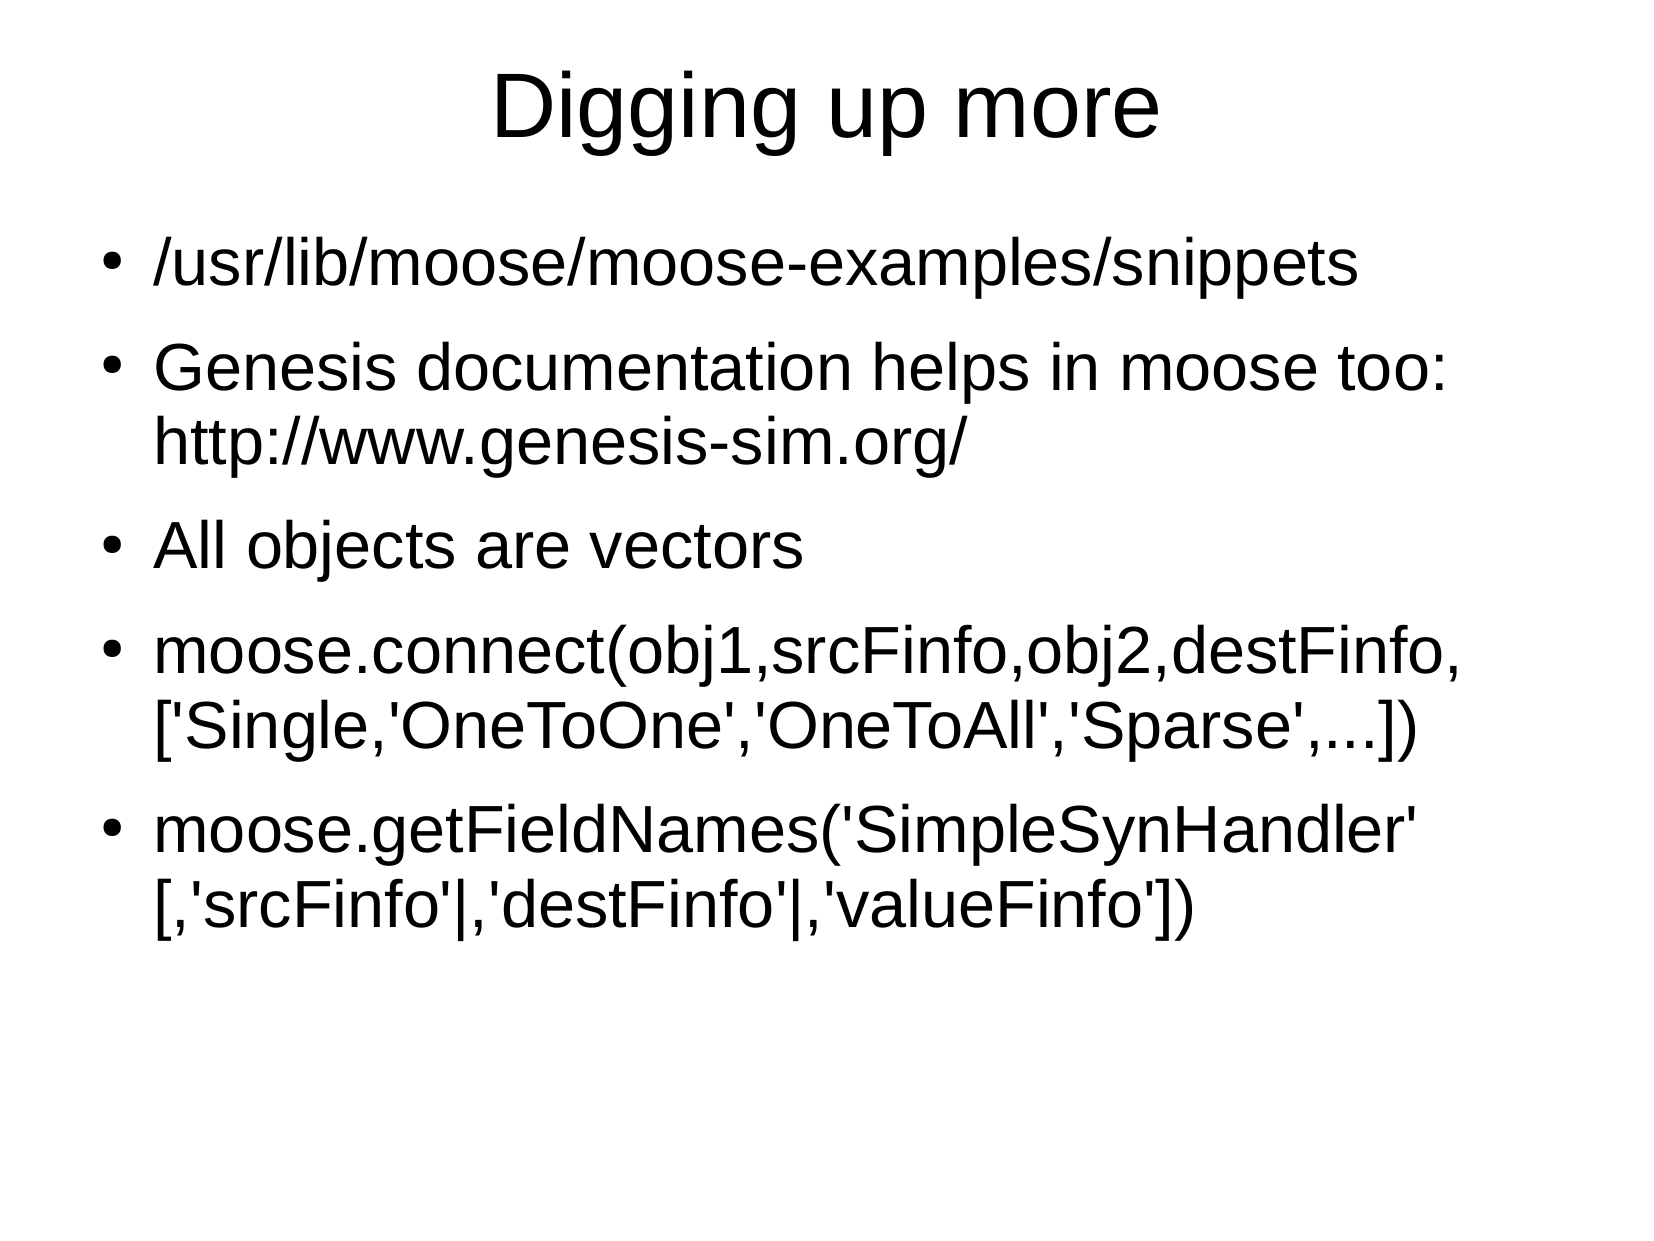

# Digging up more
/usr/lib/moose/moose-examples/snippets
Genesis documentation helps in moose too: http://www.genesis-sim.org/
All objects are vectors
moose.connect(obj1,srcFinfo,obj2,destFinfo, ['Single,'OneToOne','OneToAll','Sparse',...])
moose.getFieldNames('SimpleSynHandler' [,'srcFinfo'|,'destFinfo'|,'valueFinfo'])